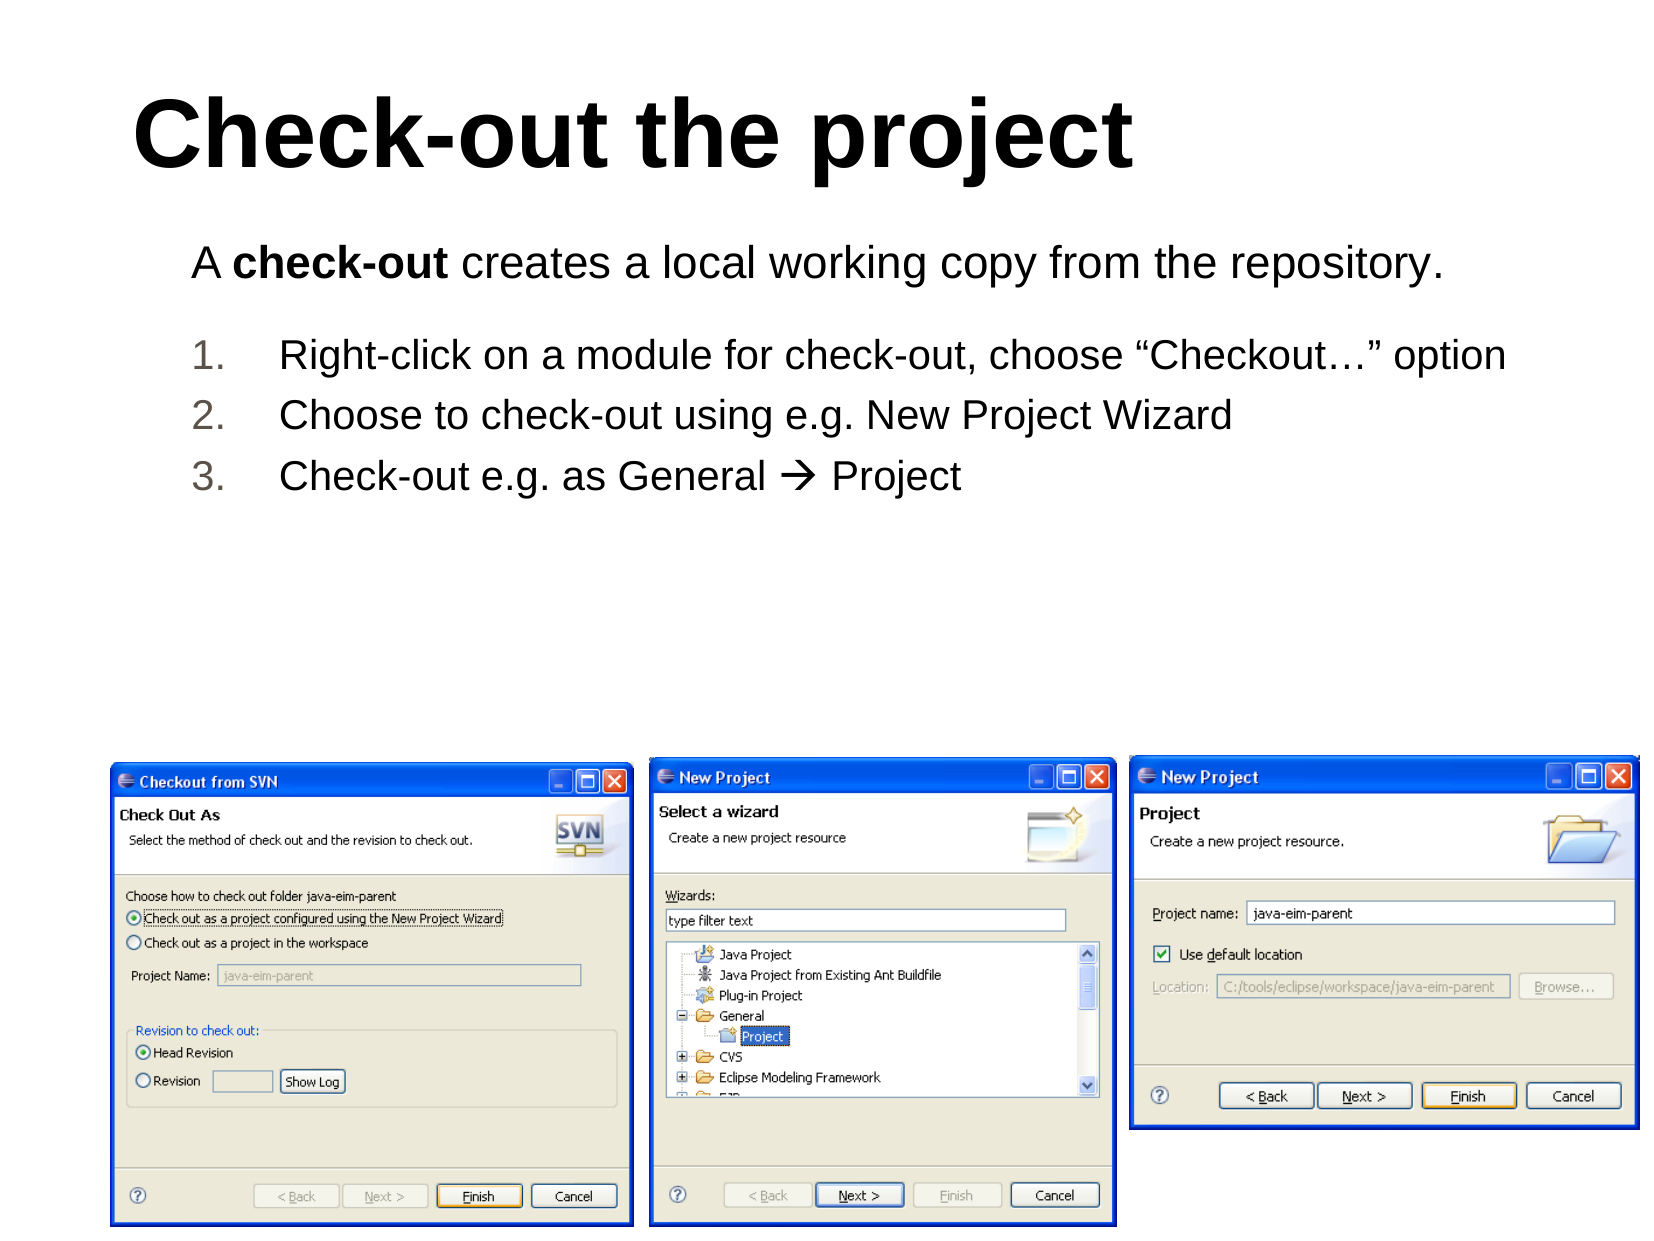

# Check-out the project
A check-out creates a local working copy from the repository.
Right-click on a module for check-out, choose “Checkout…” option
Choose to check-out using e.g. New Project Wizard
Check-out e.g. as General  Project